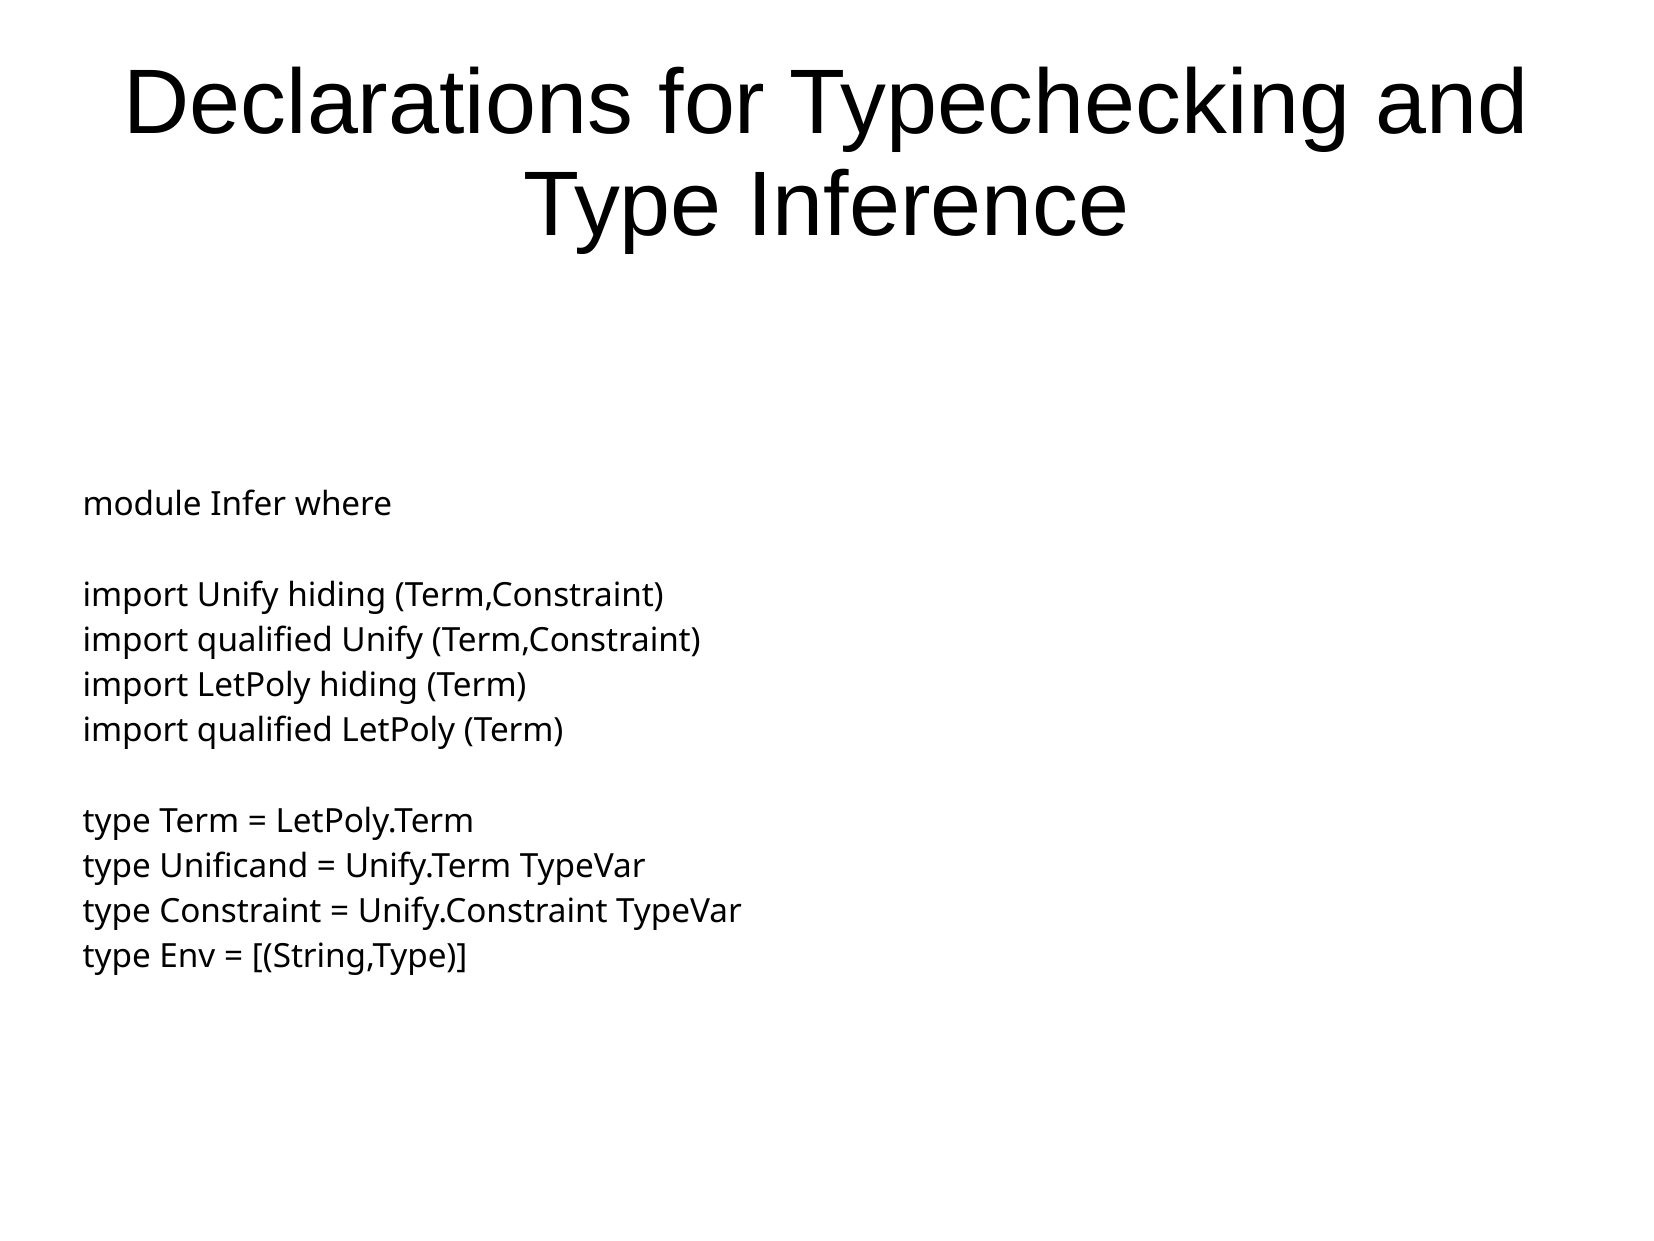

# Declarations for Typechecking and Type Inference
module Infer where
import Unify hiding (Term,Constraint)
import qualified Unify (Term,Constraint)
import LetPoly hiding (Term)
import qualified LetPoly (Term)
type Term = LetPoly.Term
type Unificand = Unify.Term TypeVar
type Constraint = Unify.Constraint TypeVar
type Env = [(String,Type)]